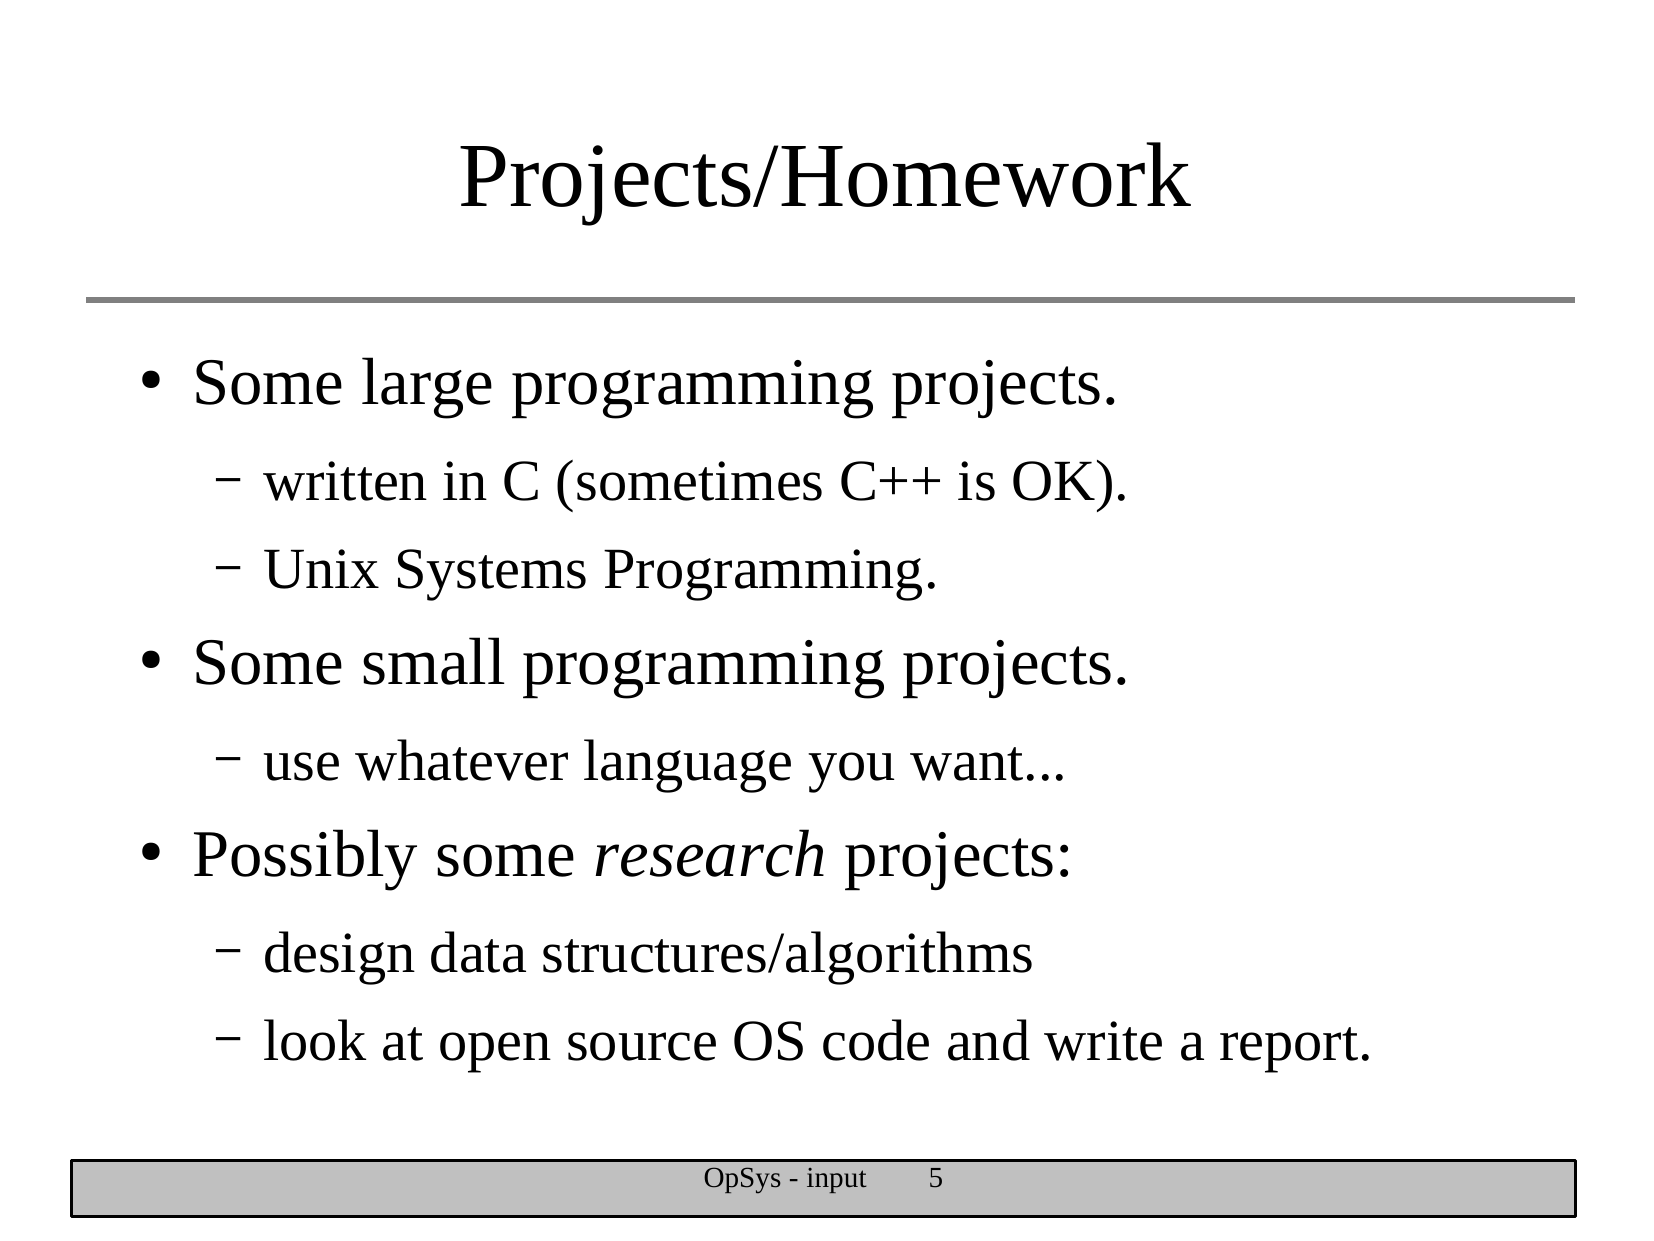

# Projects/Homework
Some large programming projects.
written in C (sometimes C++ is OK).
Unix Systems Programming.
Some small programming projects.
use whatever language you want...
Possibly some research projects:
design data structures/algorithms
look at open source OS code and write a report.